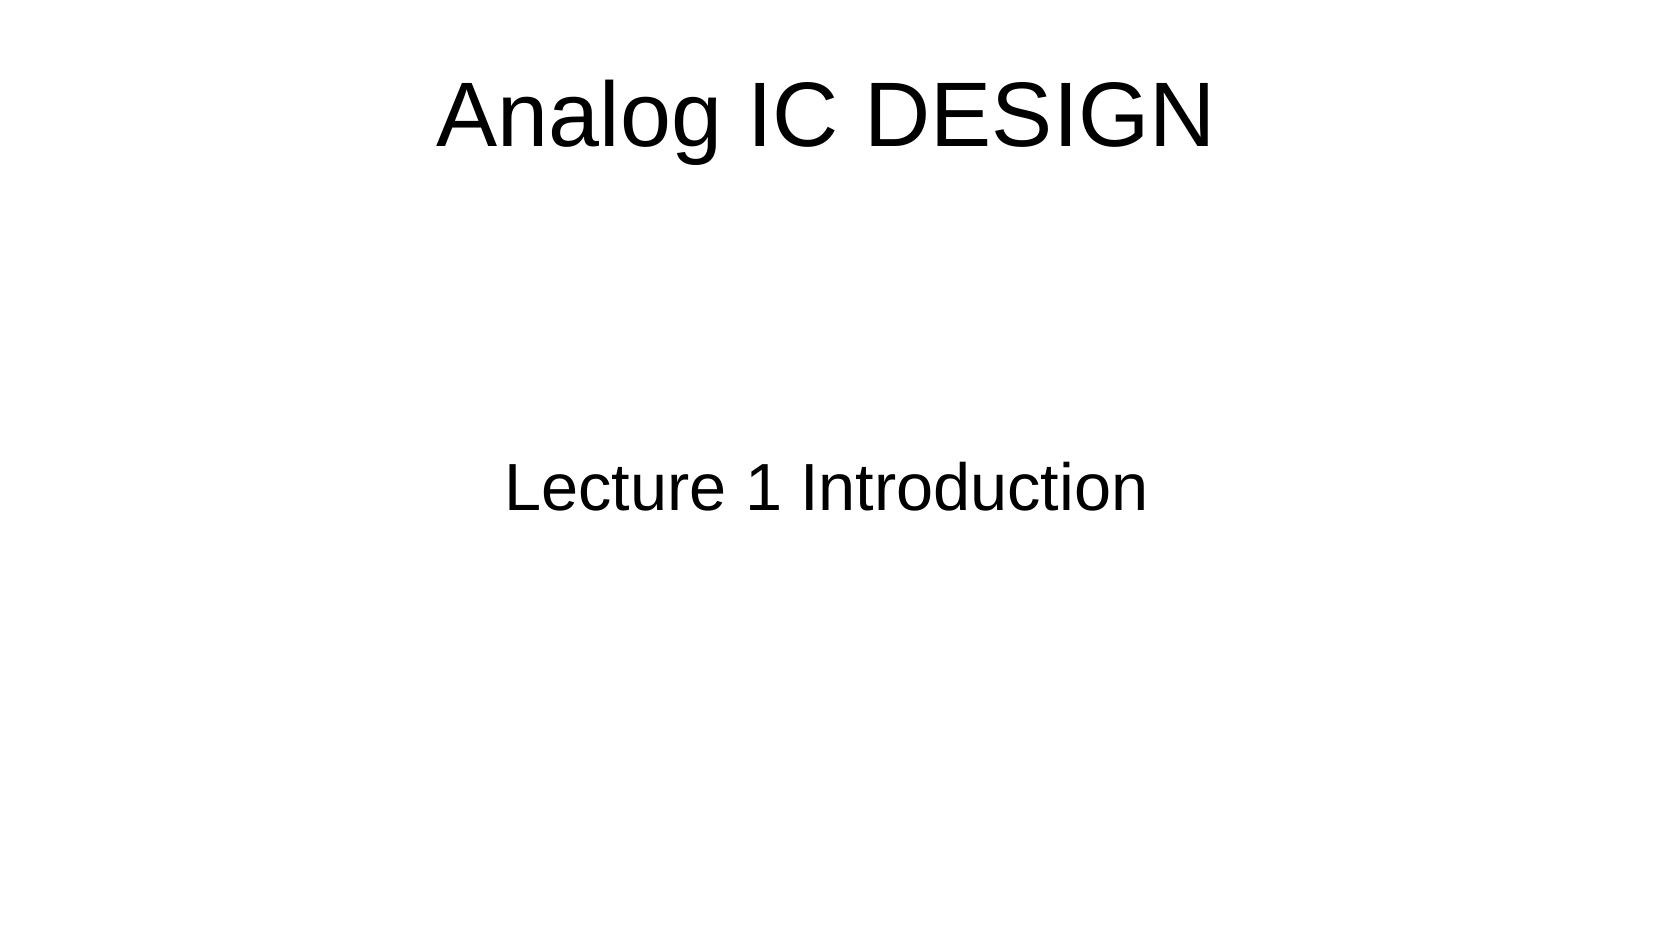

# Analog IC DESIGN
Lecture 1 Introduction